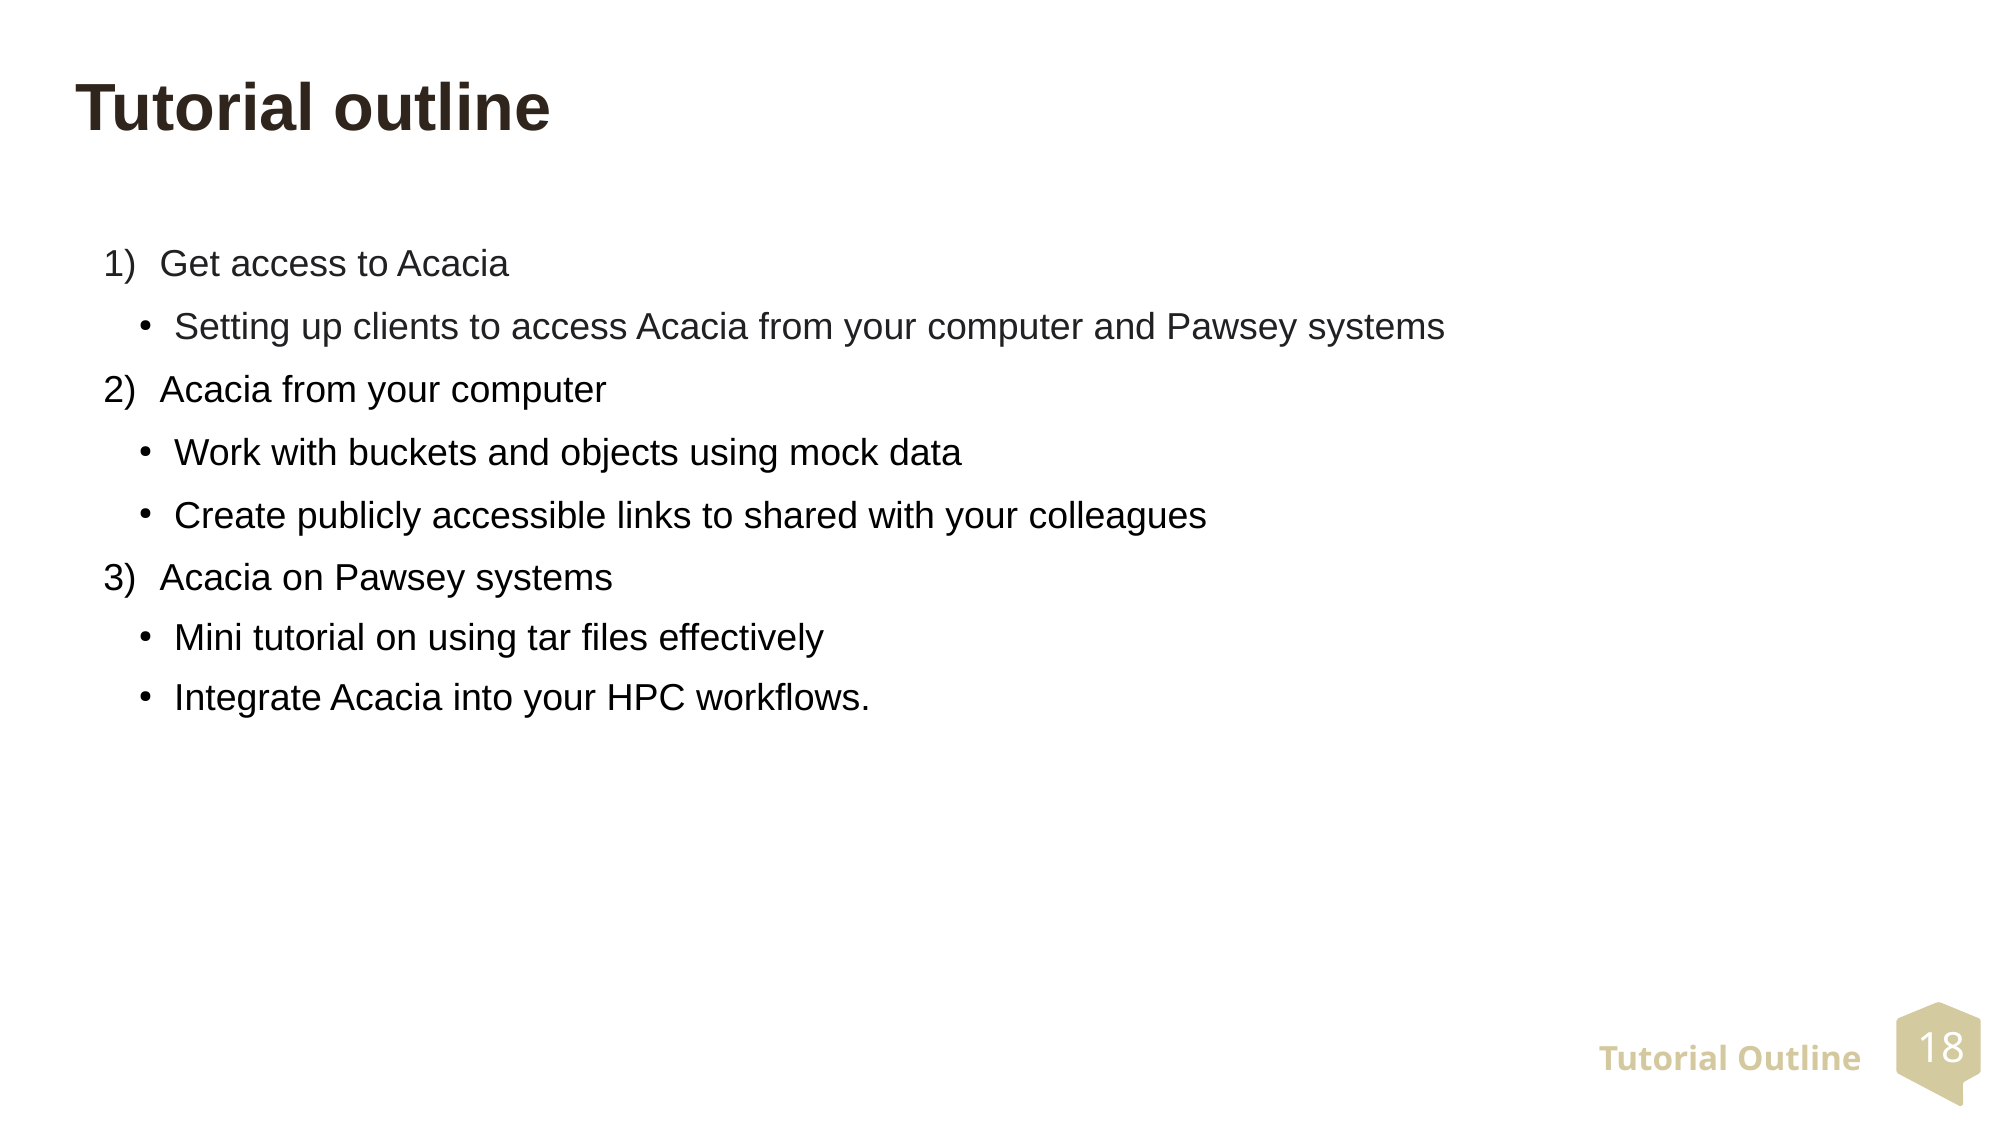

Tutorial outline
Get access to Acacia
Setting up clients to access Acacia from your computer and Pawsey systems
Acacia from your computer
Work with buckets and objects using mock data
Create publicly accessible links to shared with your colleagues
Acacia on Pawsey systems
Mini tutorial on using tar files effectively
Integrate Acacia into your HPC workflows.
# Tutorial Outline